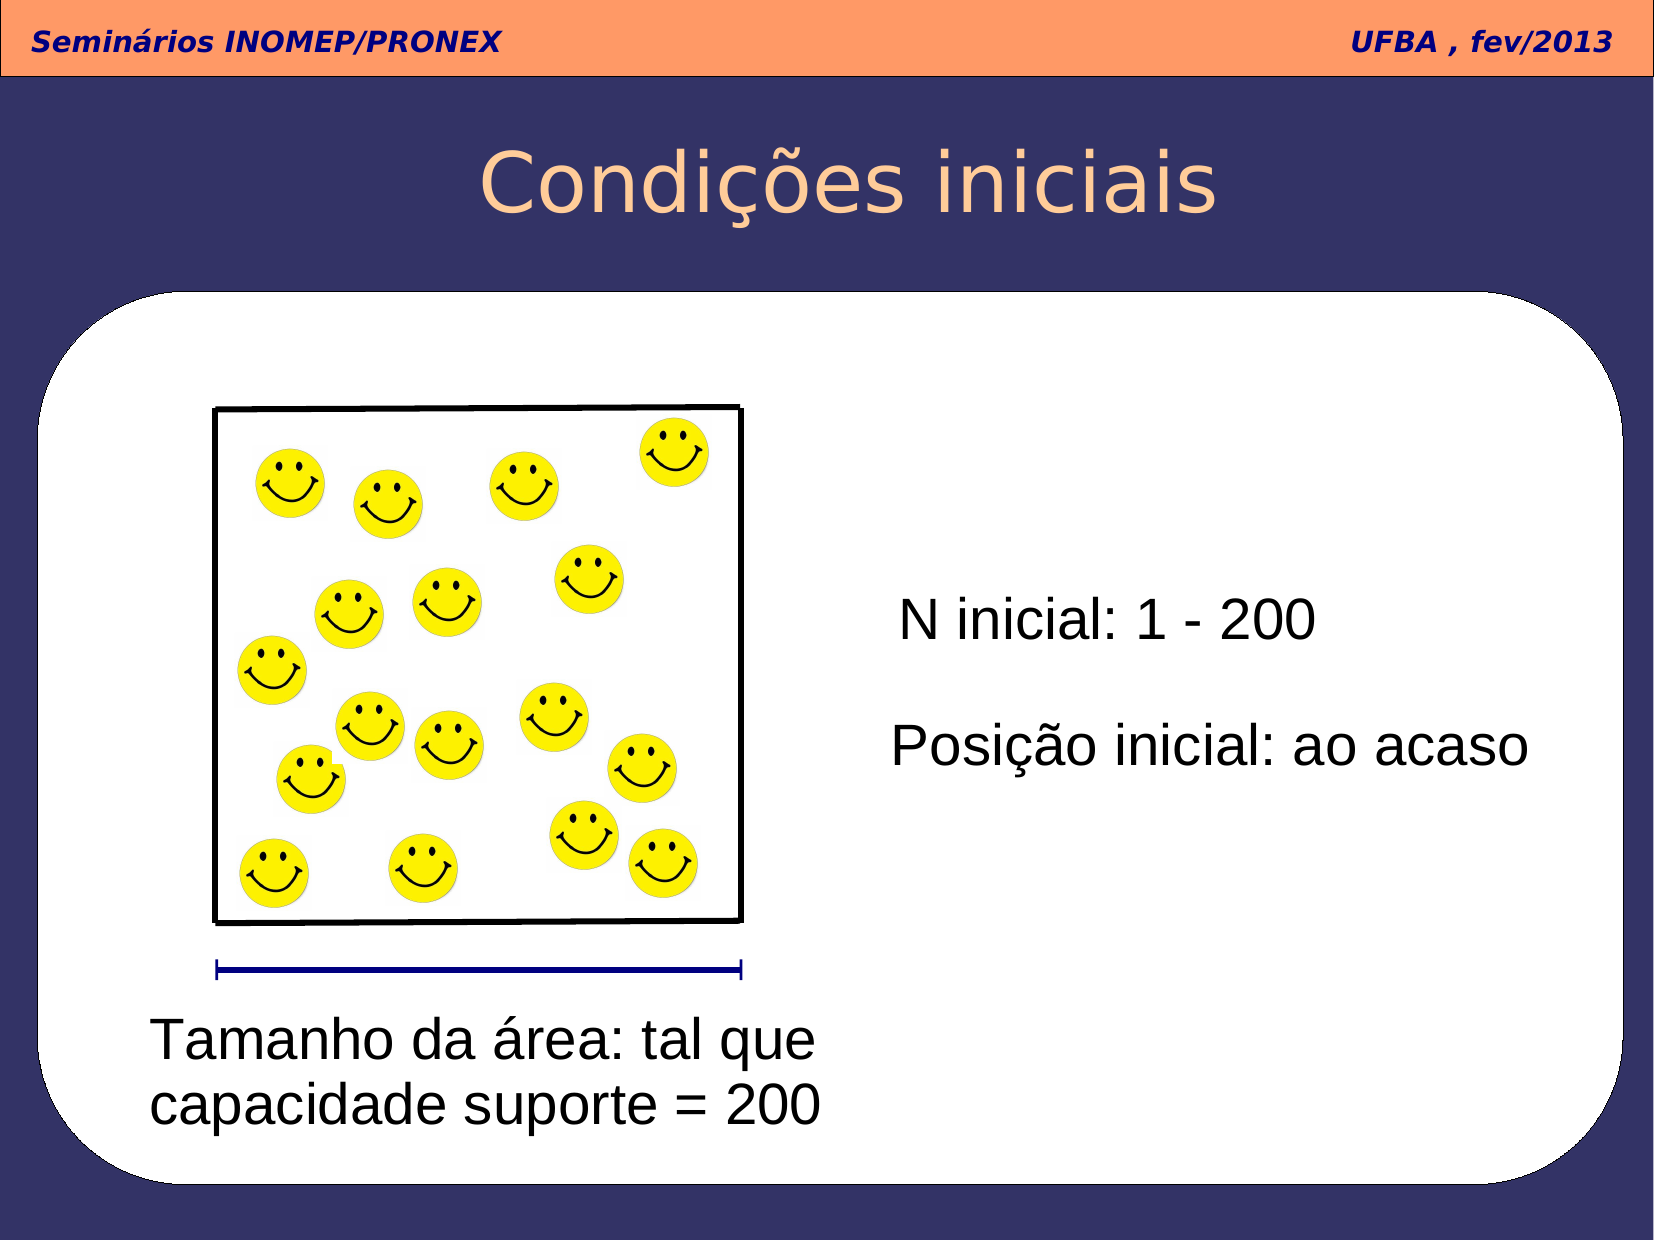

# Condições iniciais
N inicial: 1 - 200
Posição inicial: ao acaso
Tamanho da área: tal que
capacidade suporte = 200